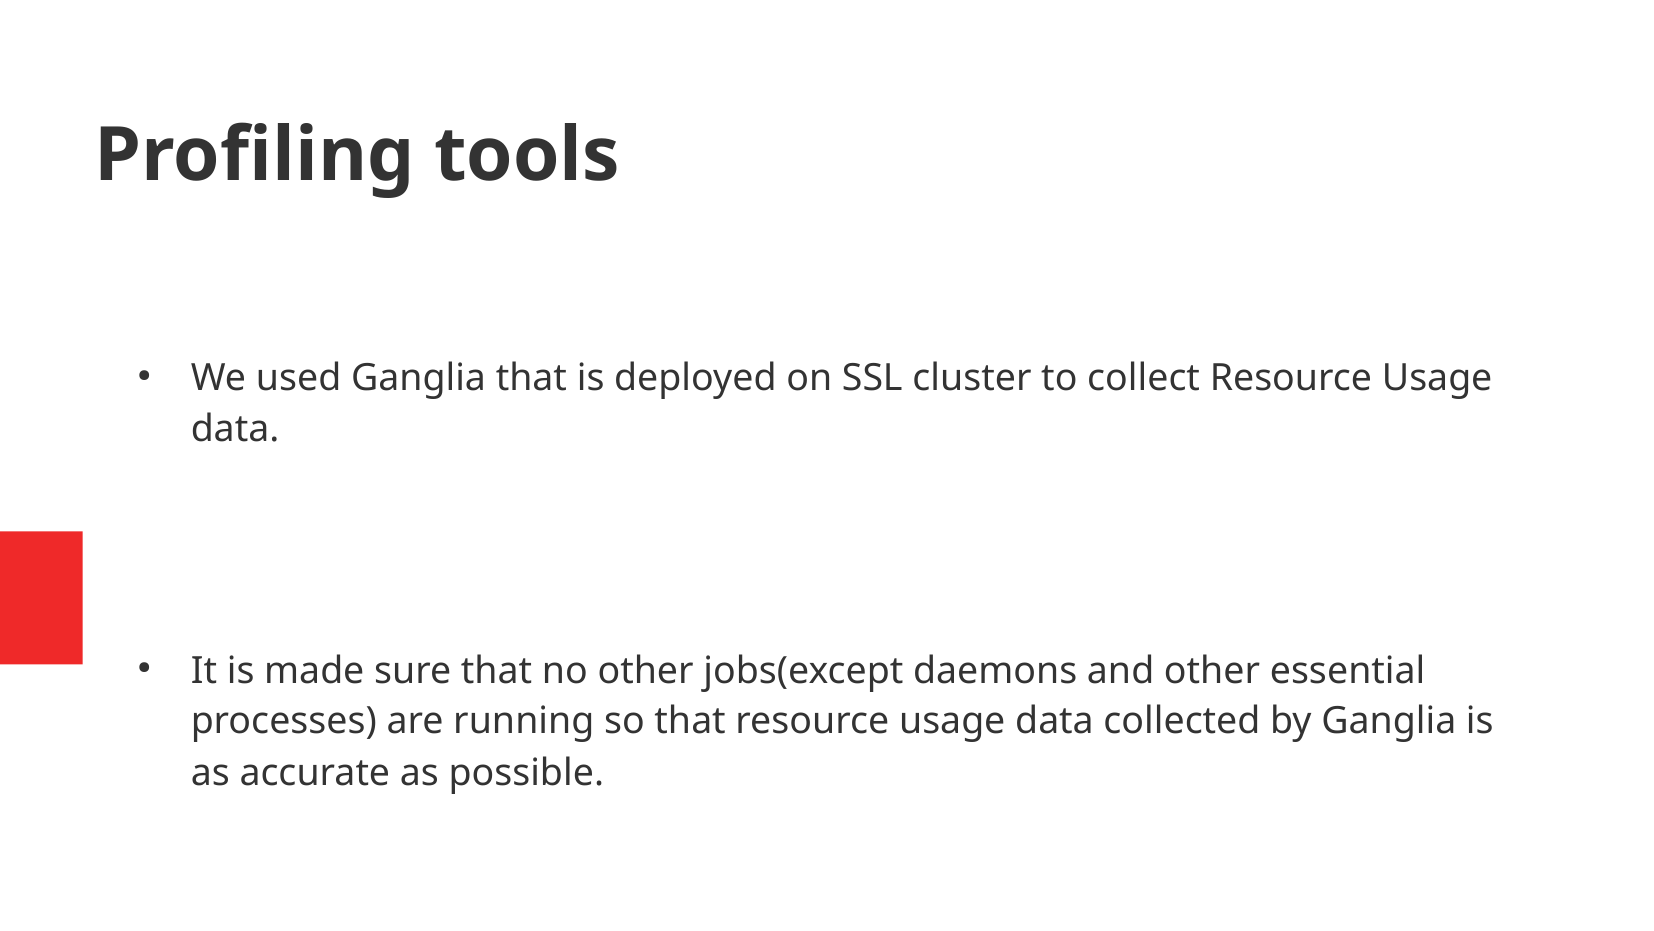

# Profiling tools
We used Ganglia that is deployed on SSL cluster to collect Resource Usage data.
It is made sure that no other jobs(except daemons and other essential processes) are running so that resource usage data collected by Ganglia is as accurate as possible.